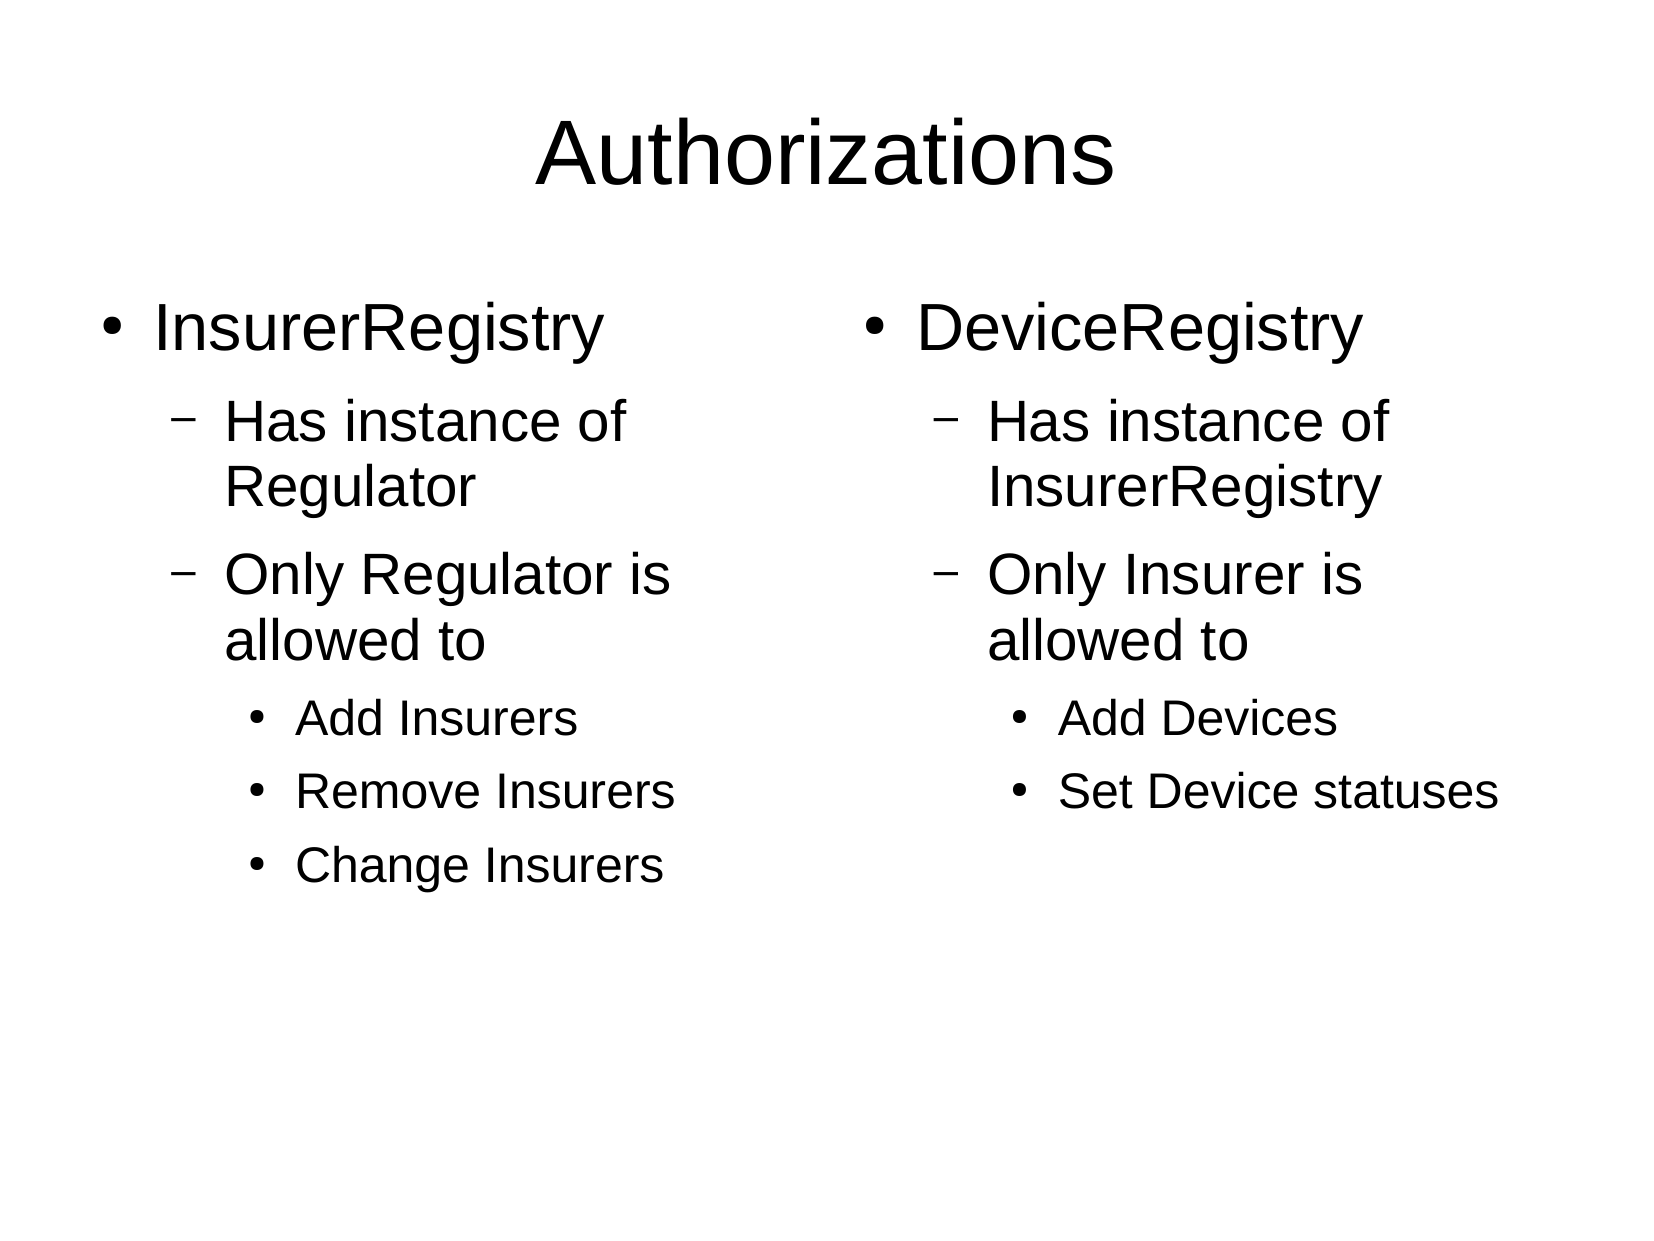

# Authorizations
InsurerRegistry
Has instance of Regulator
Only Regulator is allowed to
Add Insurers
Remove Insurers
Change Insurers
DeviceRegistry
Has instance of InsurerRegistry
Only Insurer is allowed to
Add Devices
Set Device statuses